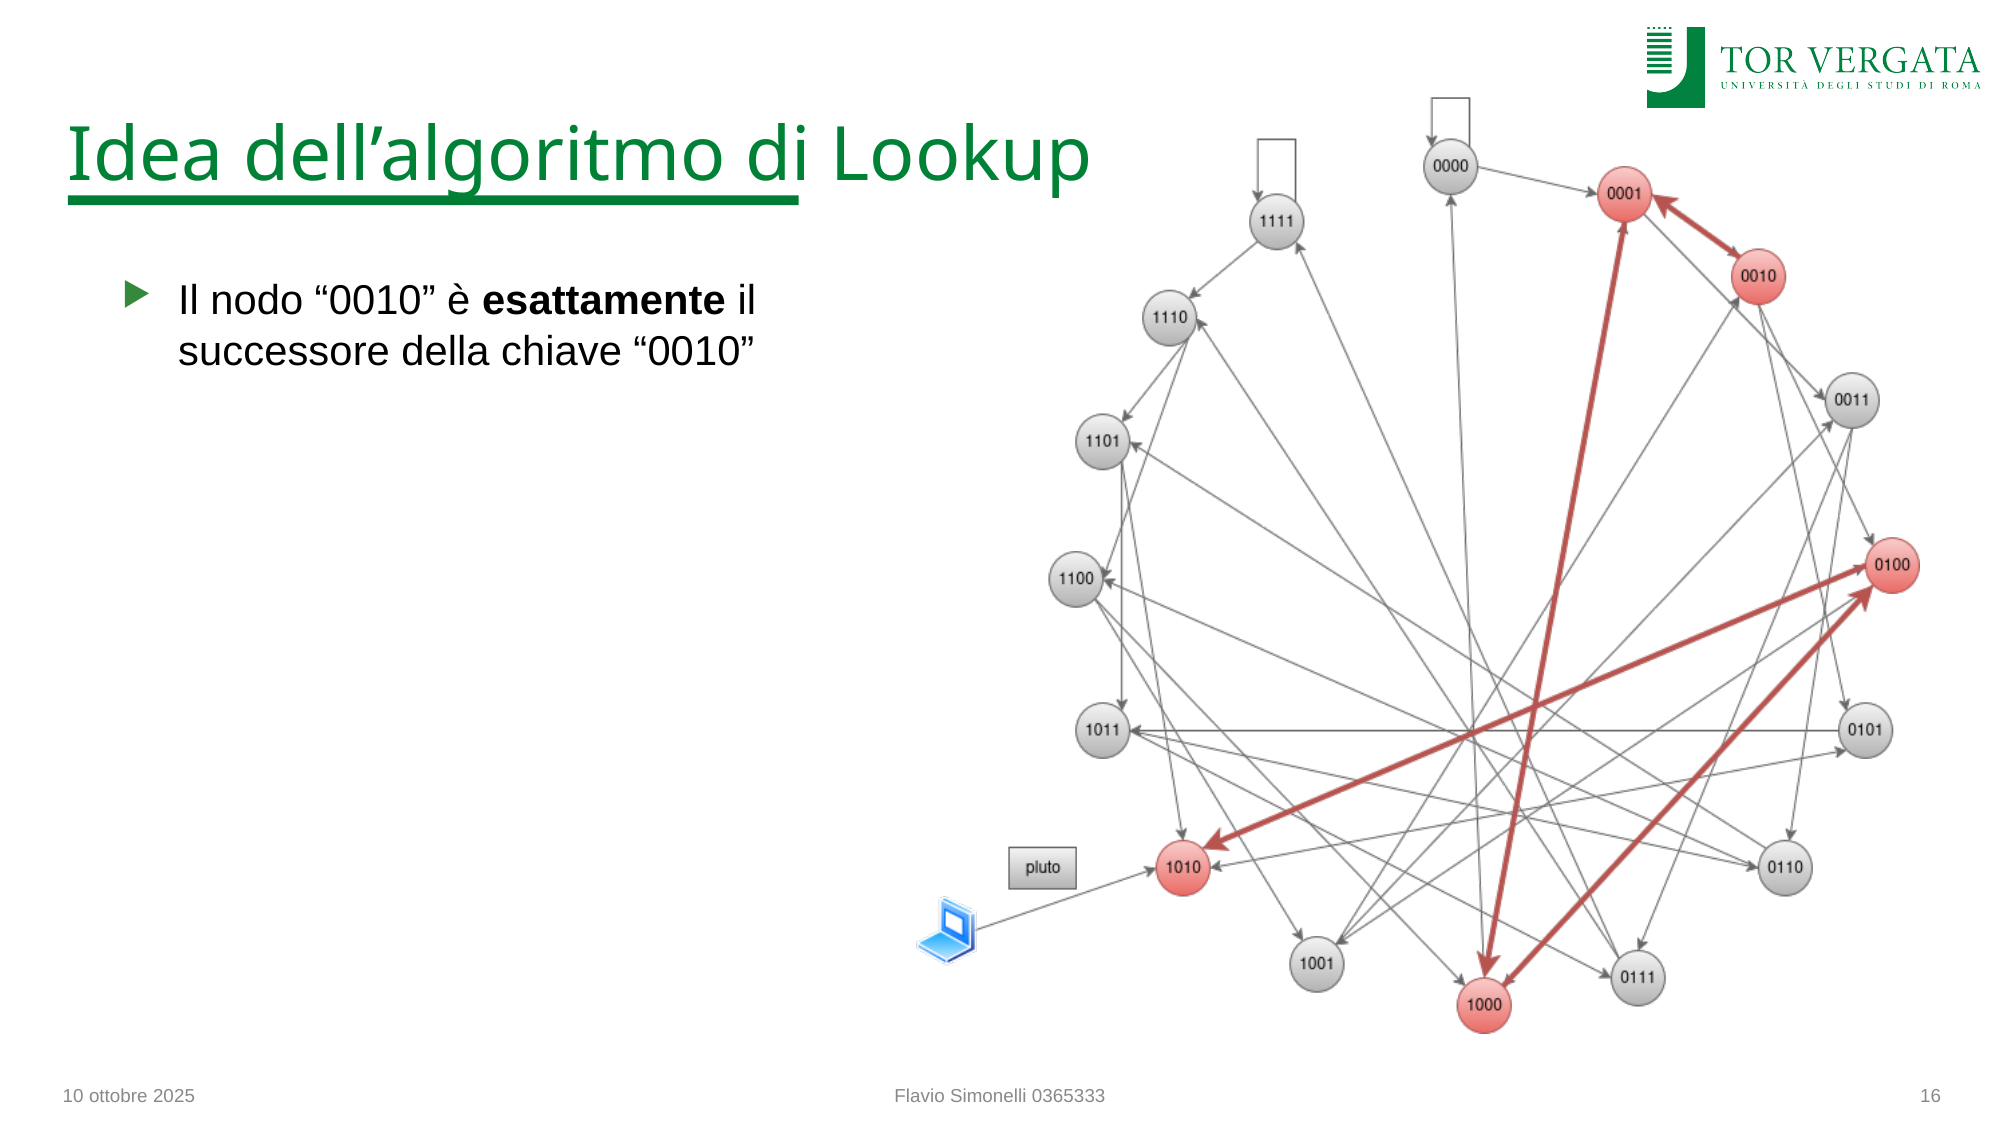

# Idea dell’algoritmo di Lookup
Il nodo “0010” è esattamente il successore della chiave “0010”
10 ottobre 2025
Flavio Simonelli 0365333
16